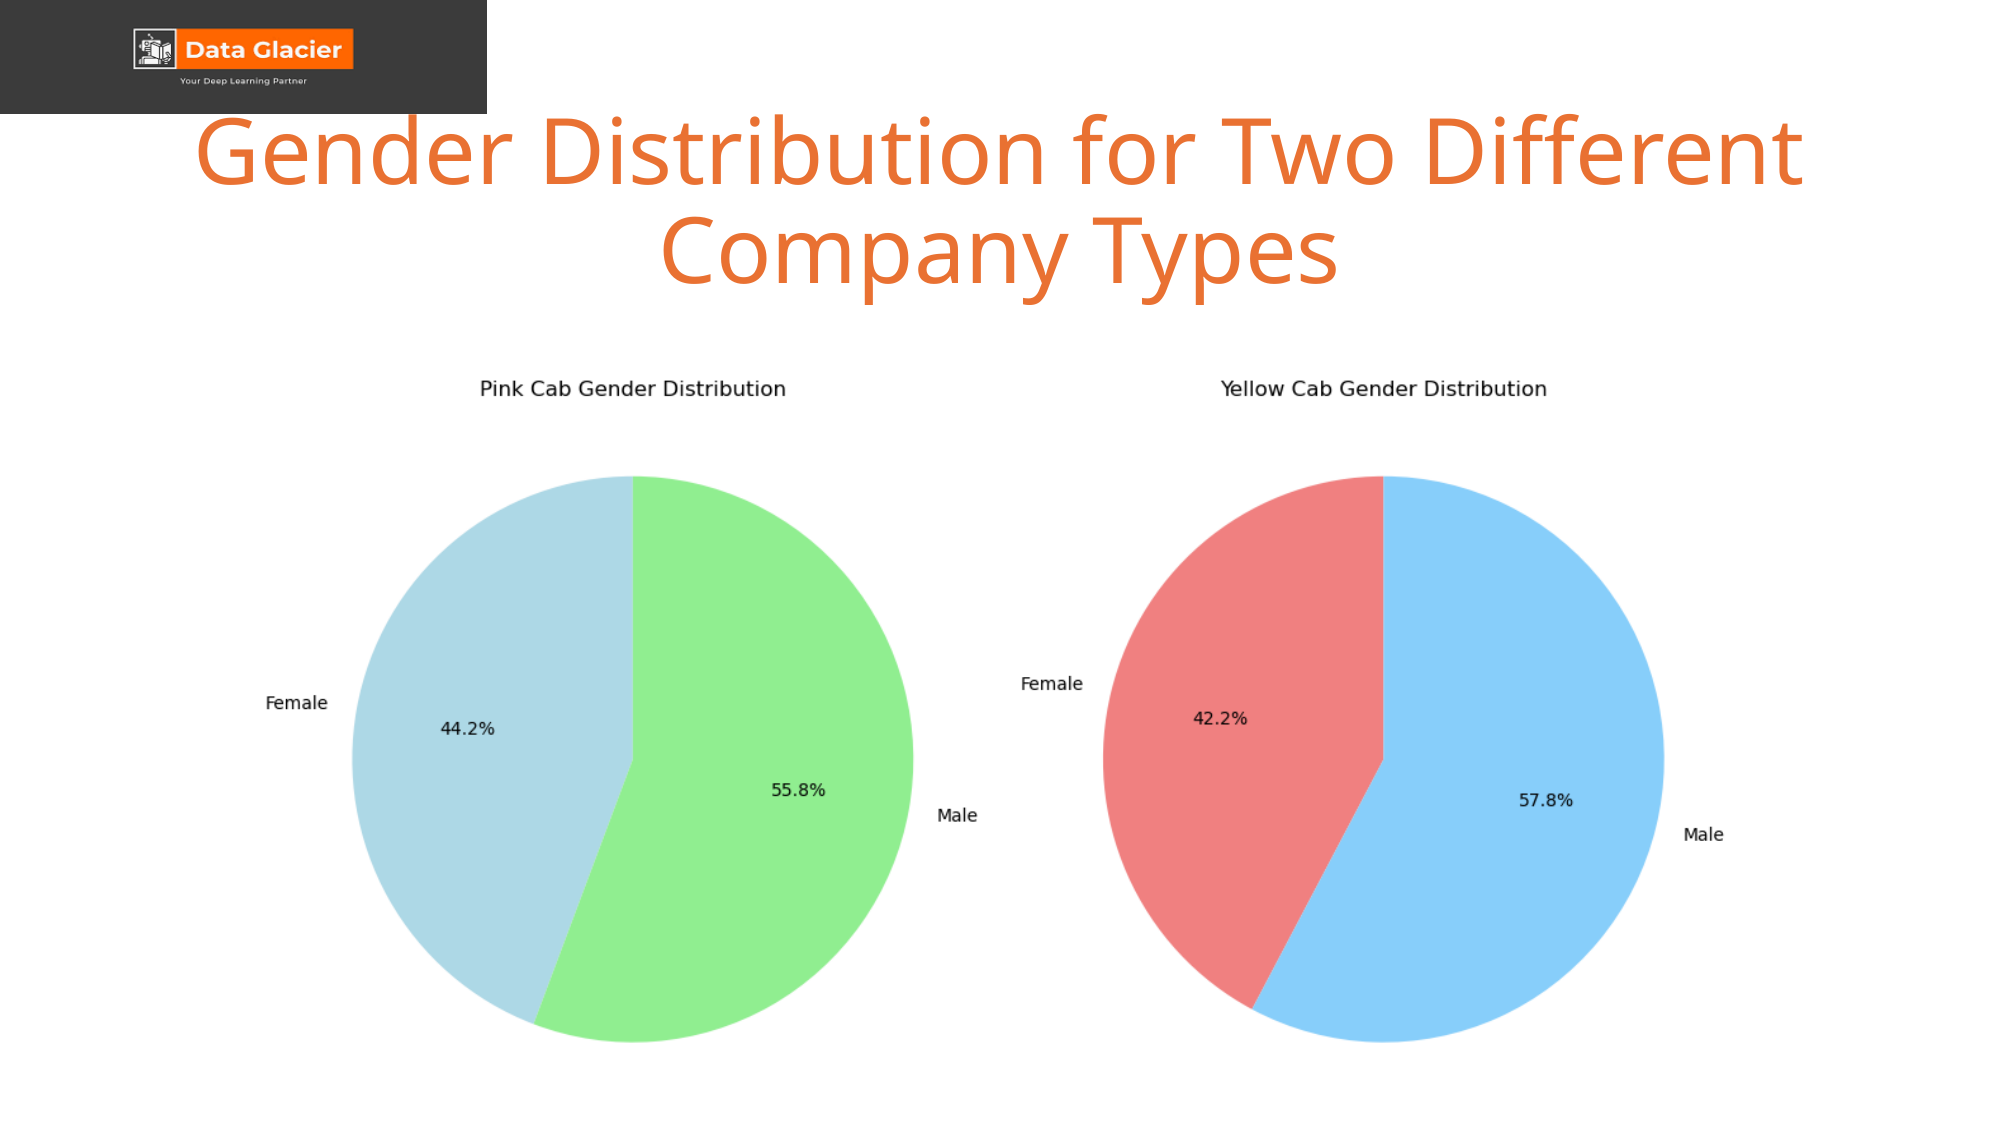

# Gender Distribution for Two Different Company Types